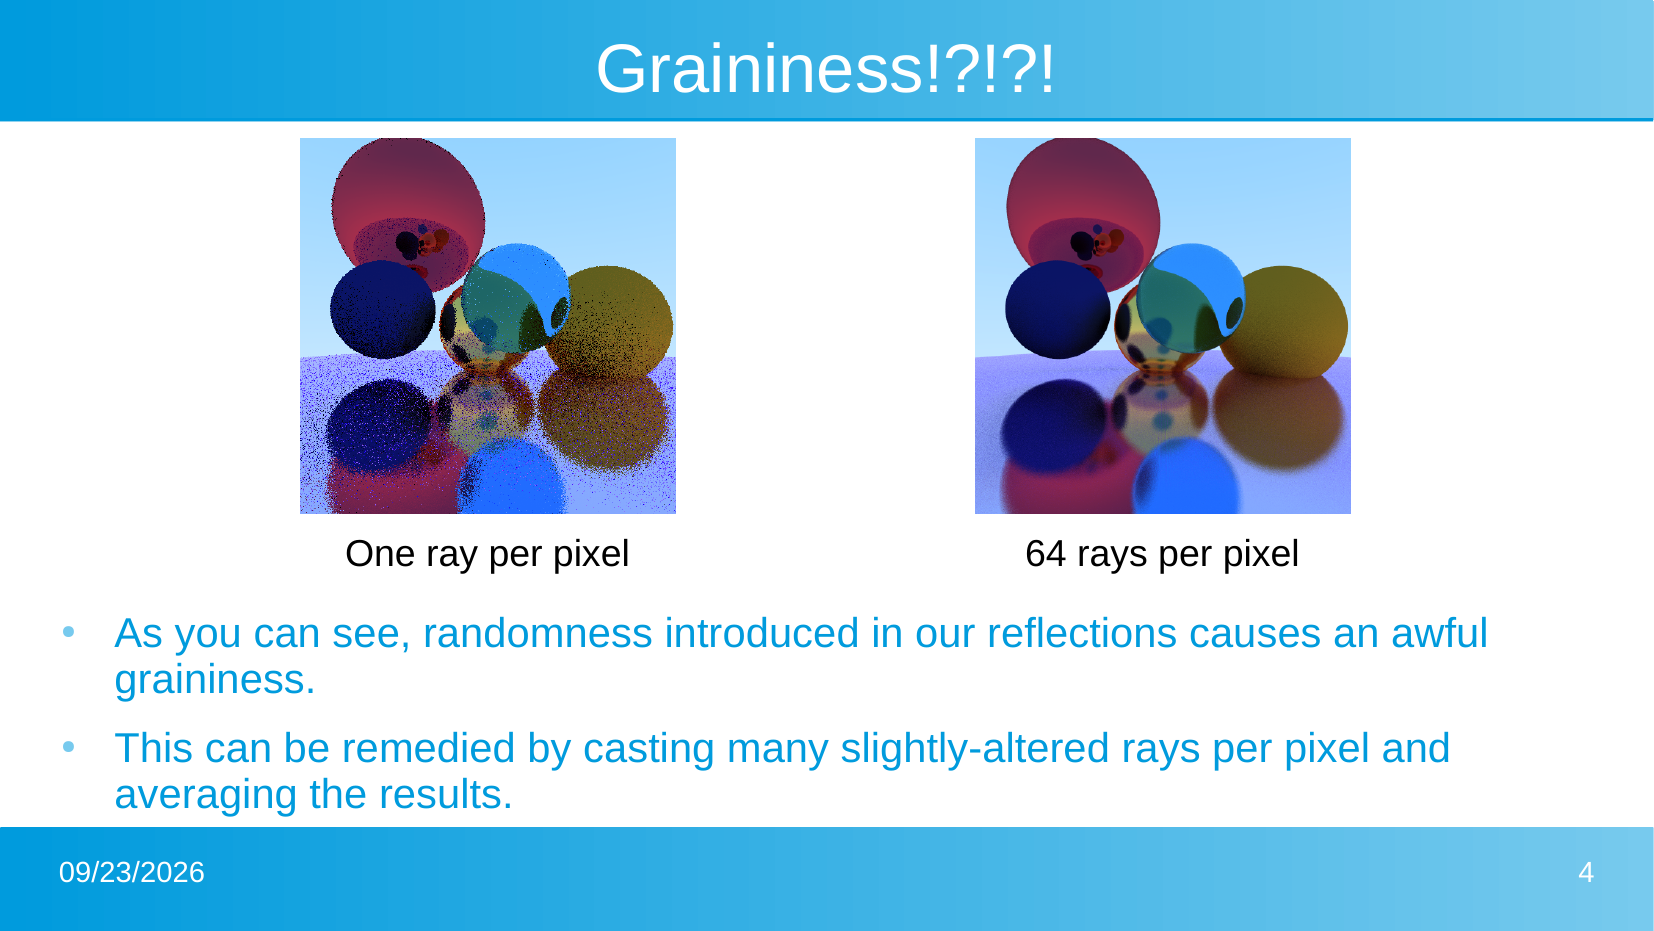

# Graininess!?!?!
One ray per pixel
64 rays per pixel
As you can see, randomness introduced in our reflections causes an awful graininess.
This can be remedied by casting many slightly-altered rays per pixel and averaging the results.
4